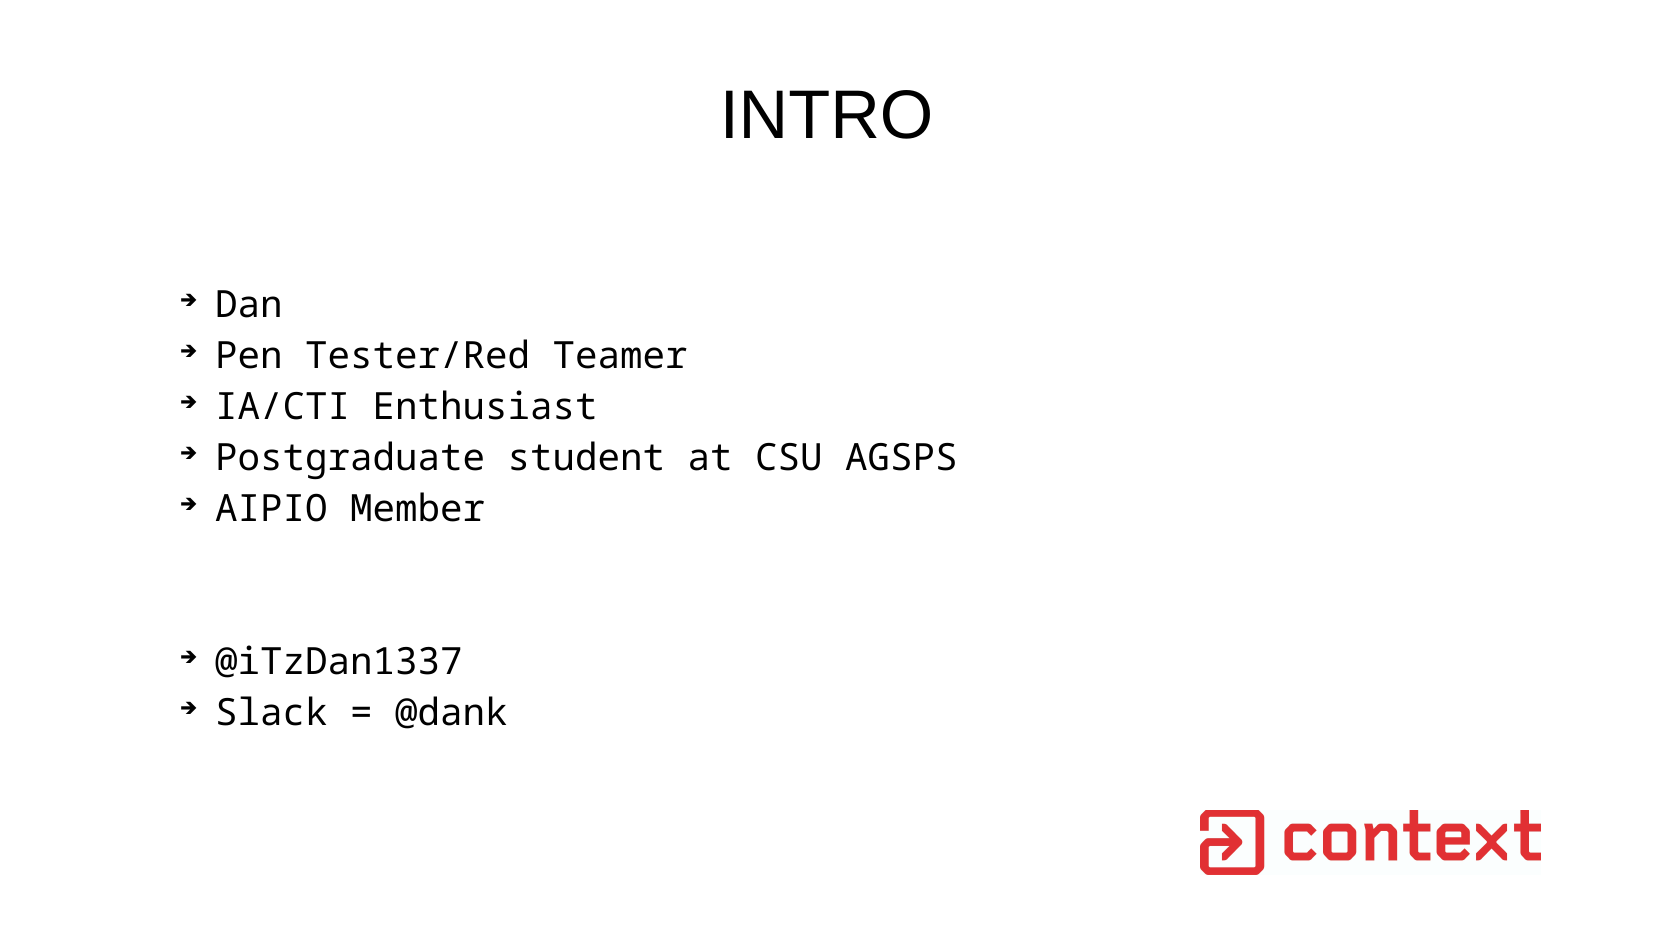

# INTRO
Dan
Pen Tester/Red Teamer
IA/CTI Enthusiast
Postgraduate student at CSU AGSPS
AIPIO Member
@iTzDan1337
Slack = @dank